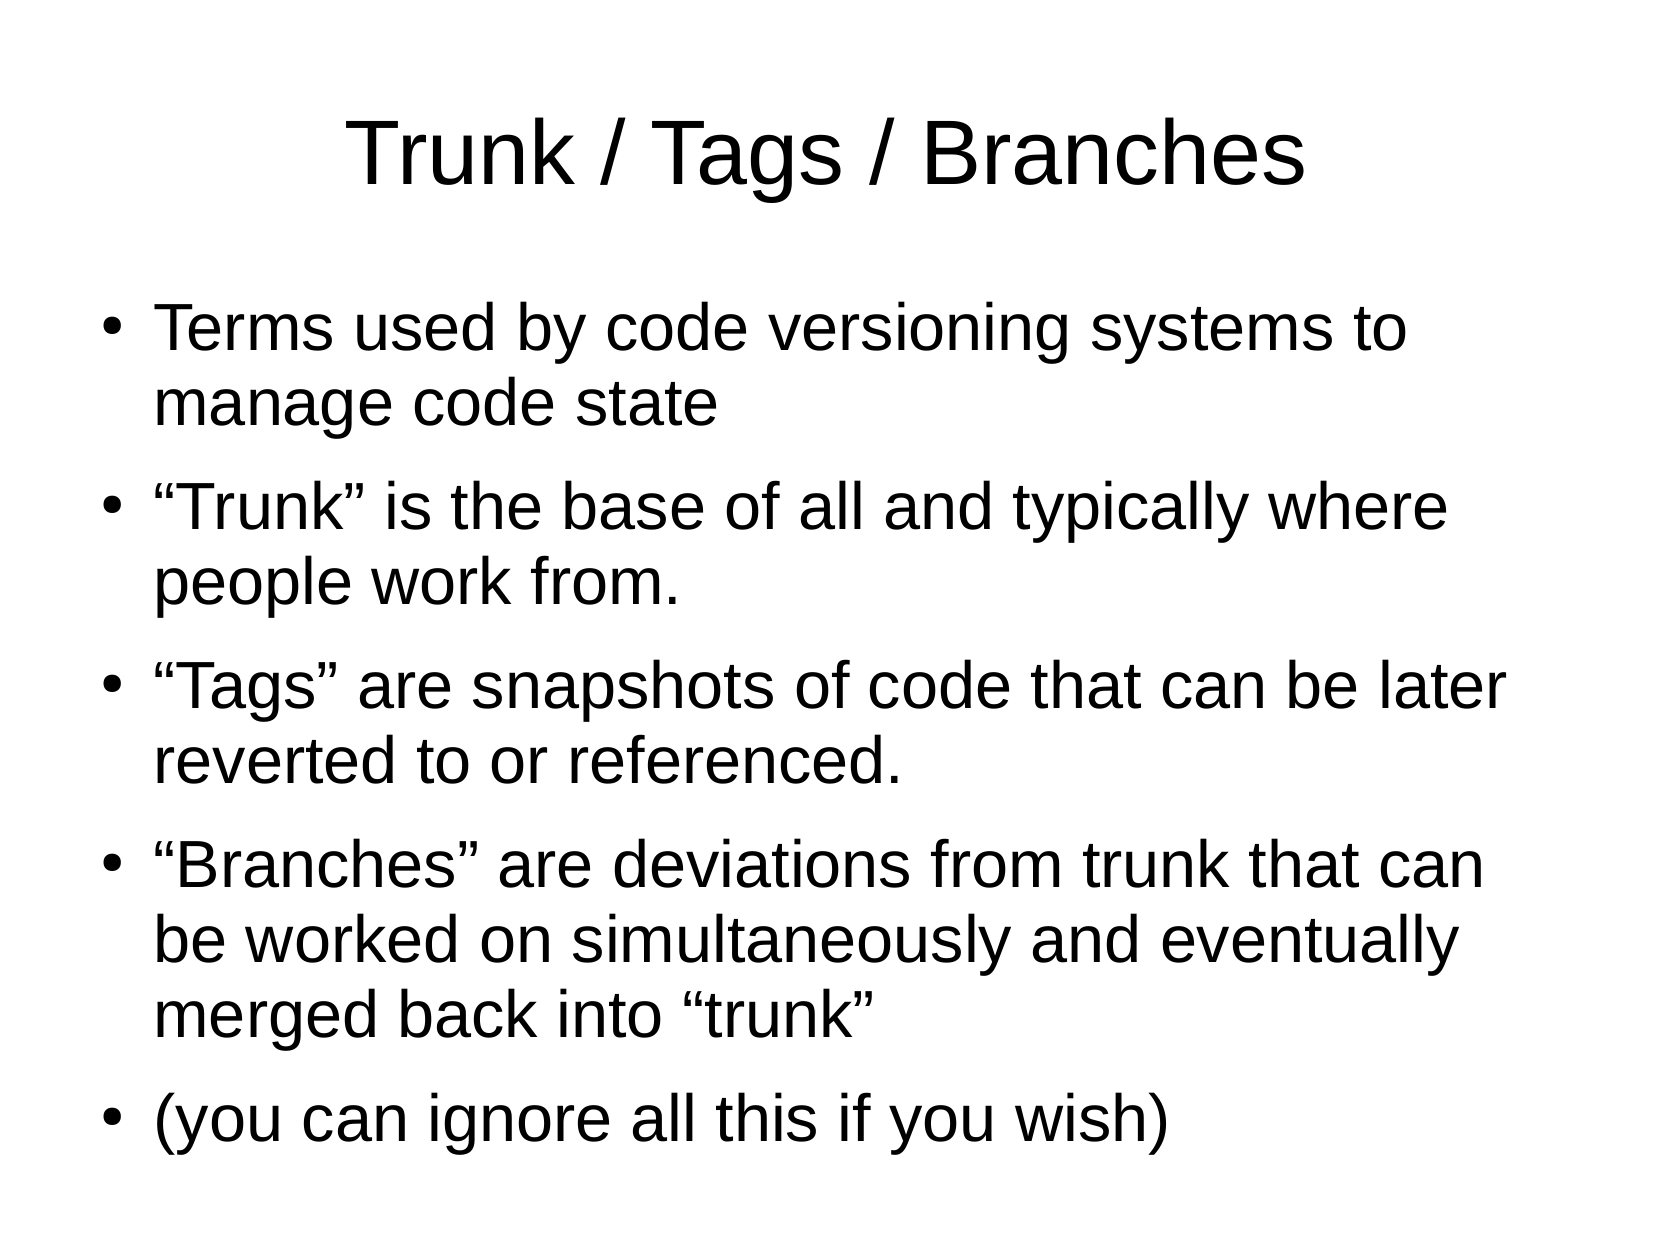

# Trunk / Tags / Branches
Terms used by code versioning systems to manage code state
“Trunk” is the base of all and typically where people work from.
“Tags” are snapshots of code that can be later reverted to or referenced.
“Branches” are deviations from trunk that can be worked on simultaneously and eventually merged back into “trunk”
(you can ignore all this if you wish)